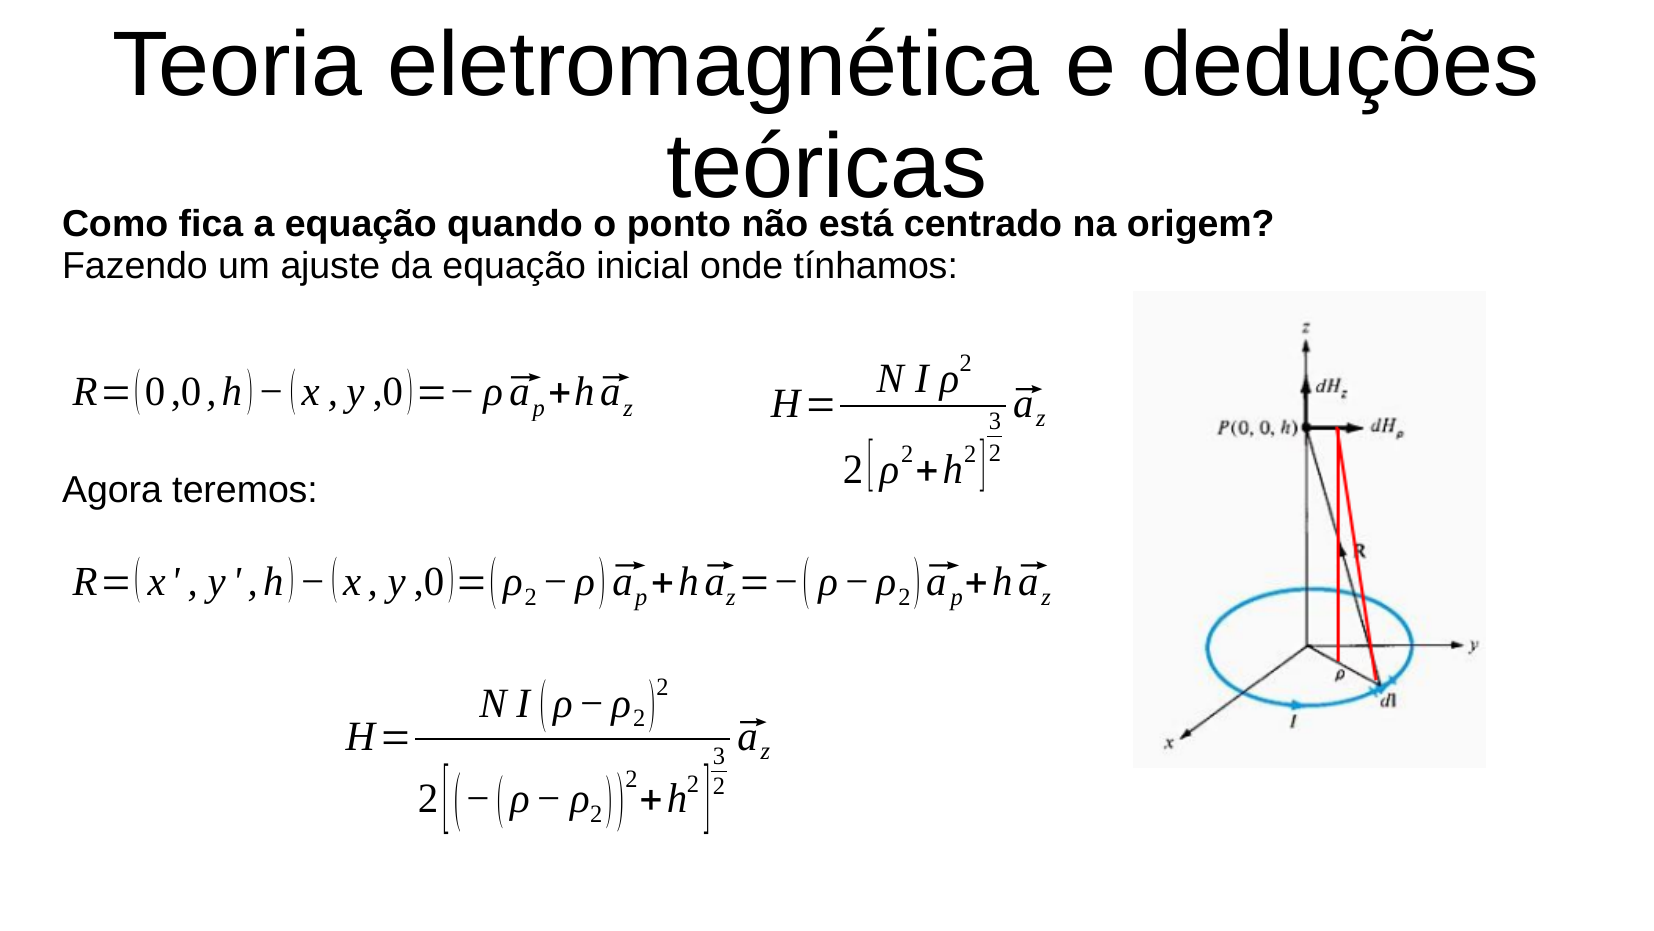

# Teoria eletromagnética e deduções teóricas
Como fica a equação quando o ponto não está centrado na origem?
Fazendo um ajuste da equação inicial onde tínhamos:
Agora teremos: